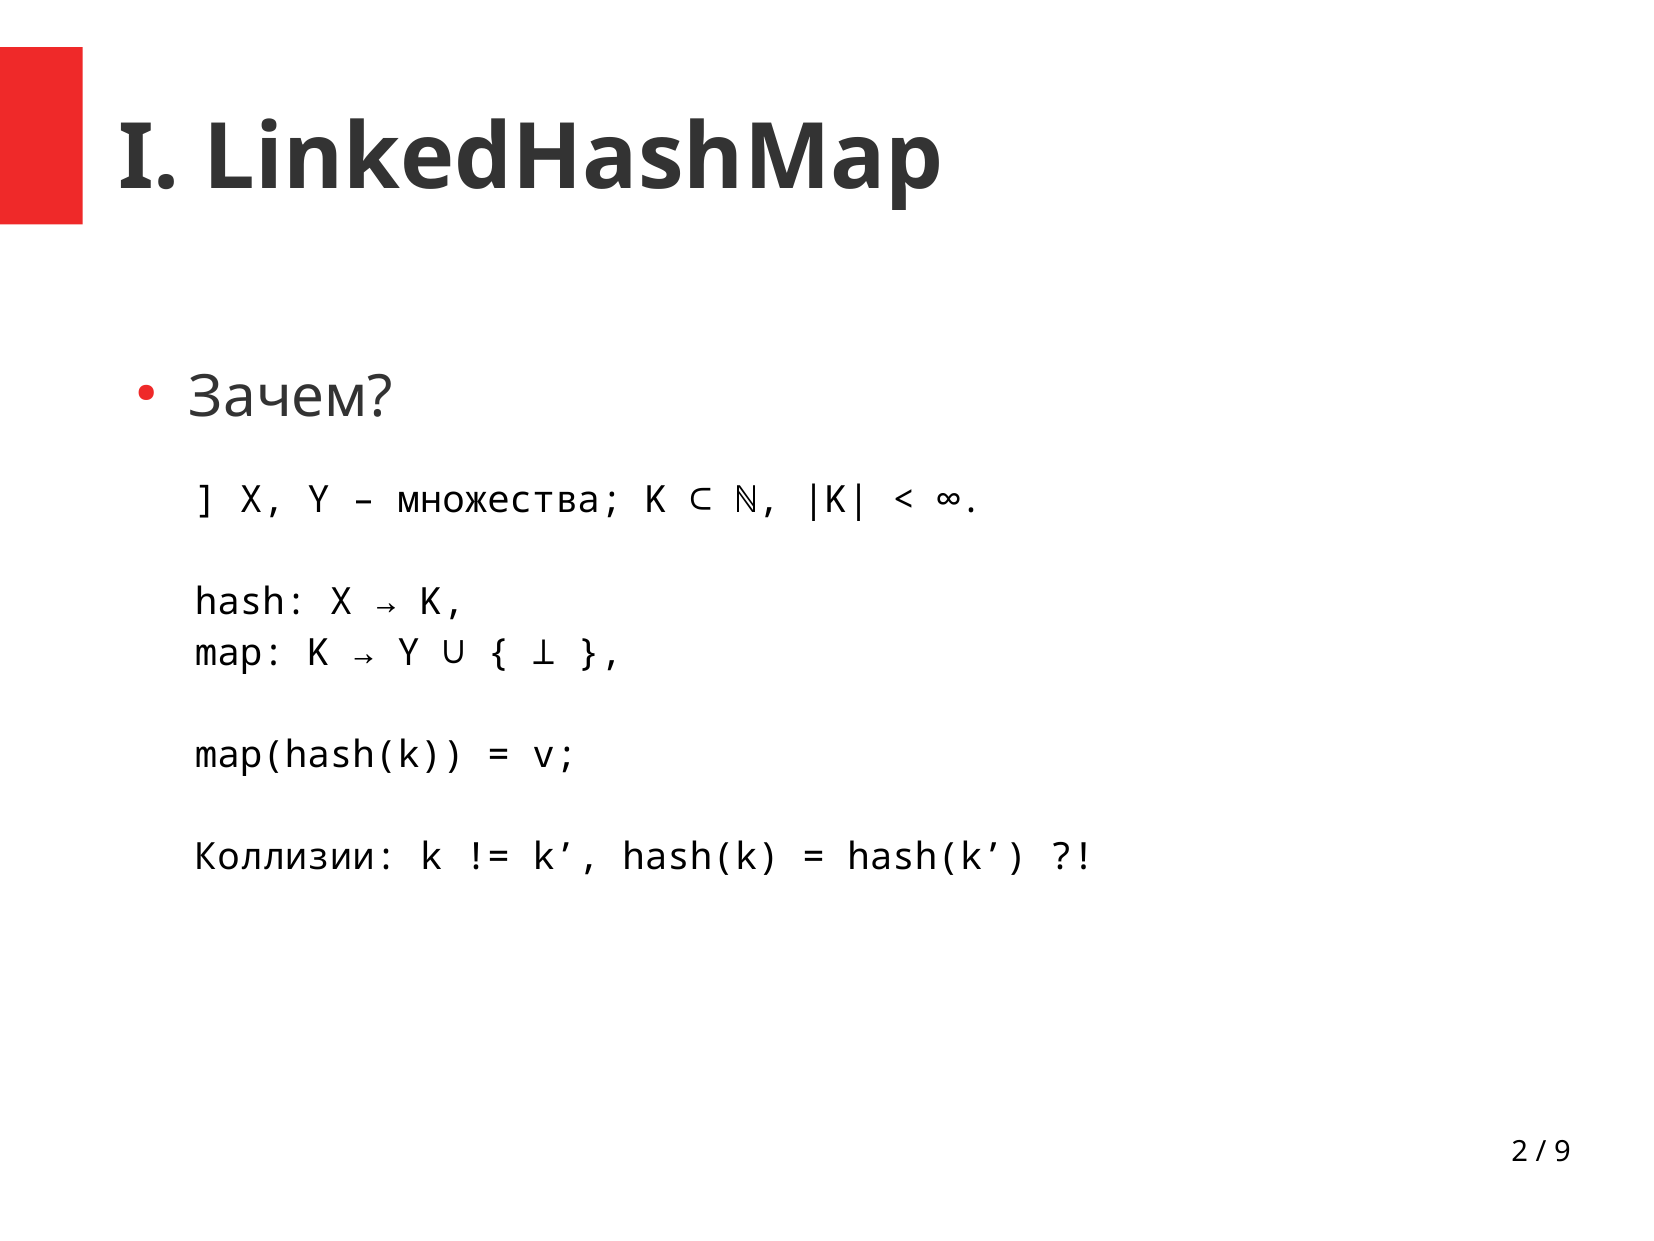

# I. LinkedHashMap
Зачем?
] X, Y – множества; K ⊂ ℕ, |K| < ∞.
hash: X → K,
map: K → Y ∪ { ⊥ },
map(hash(k)) = v;
Коллизии: k != k’, hash(k) = hash(k’) ?!
2